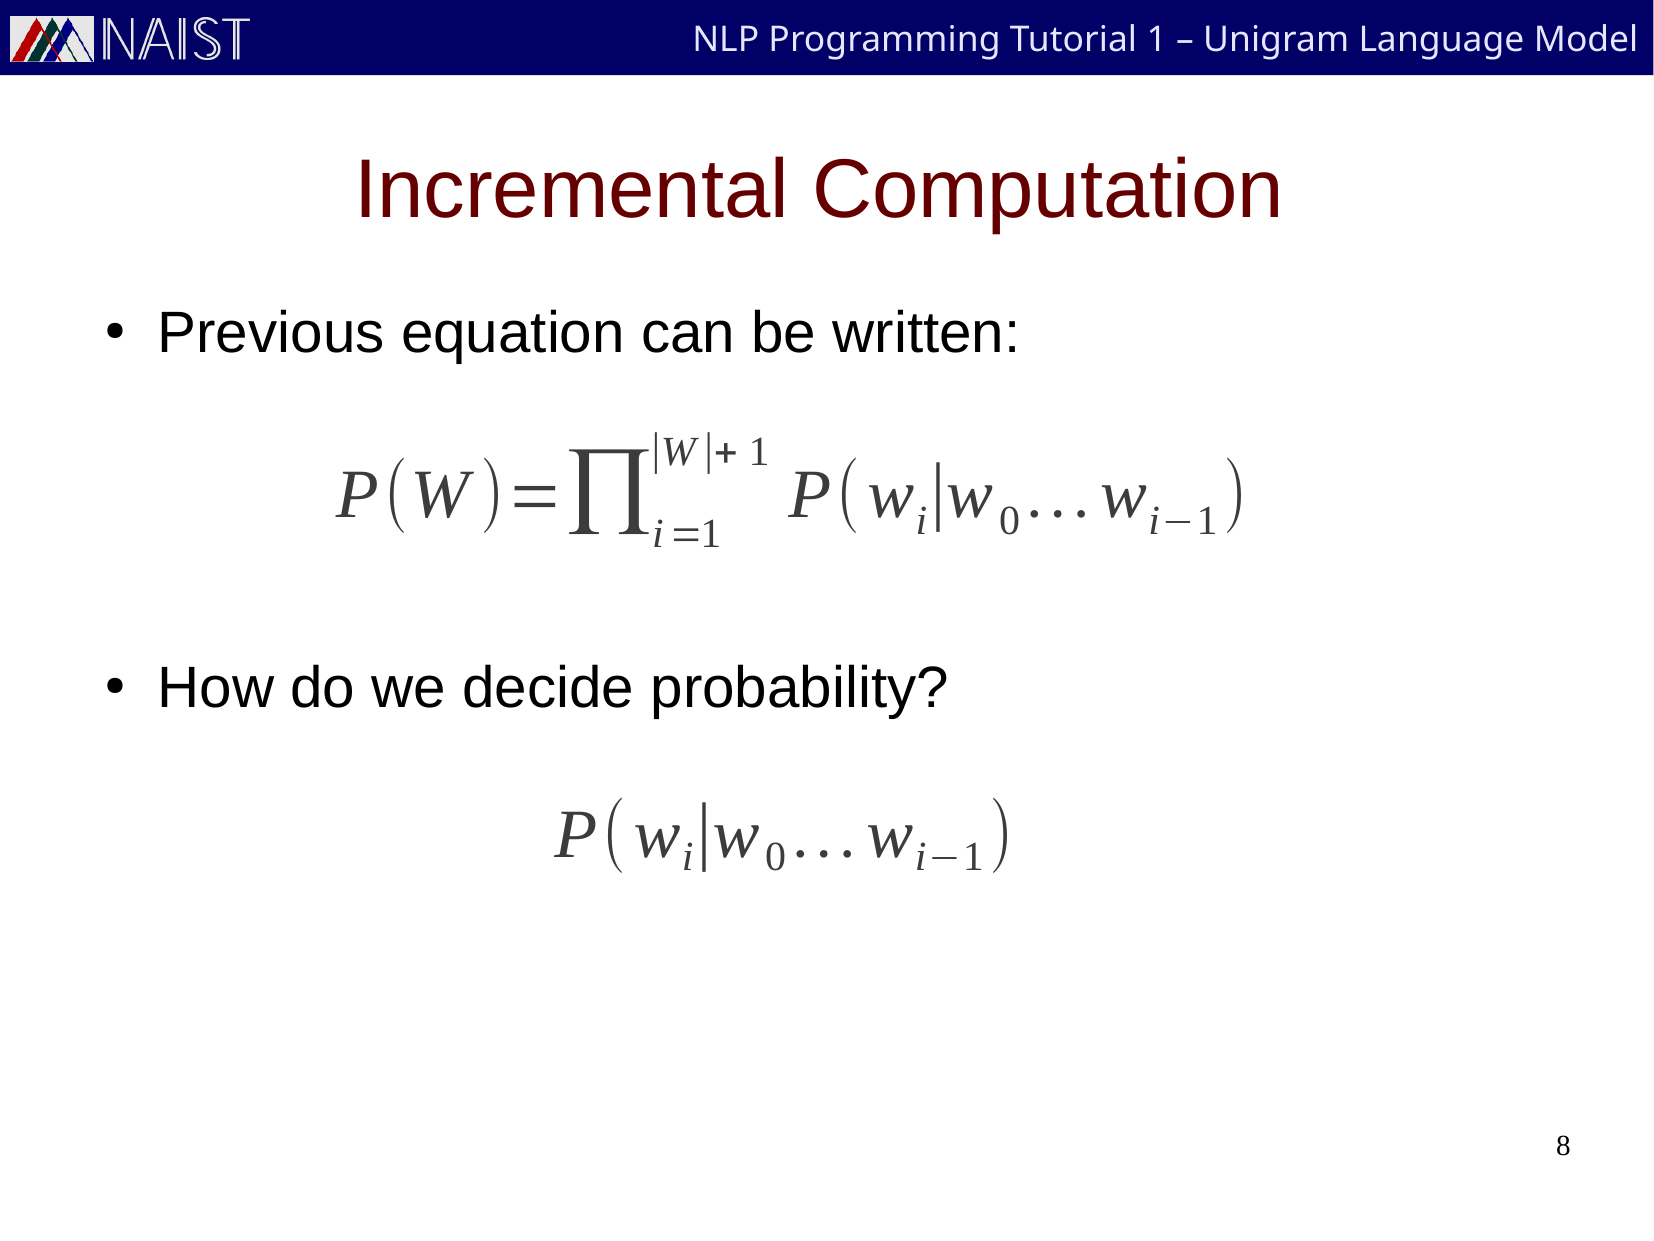

# Incremental Computation
Previous equation can be written:
How do we decide probability?
8